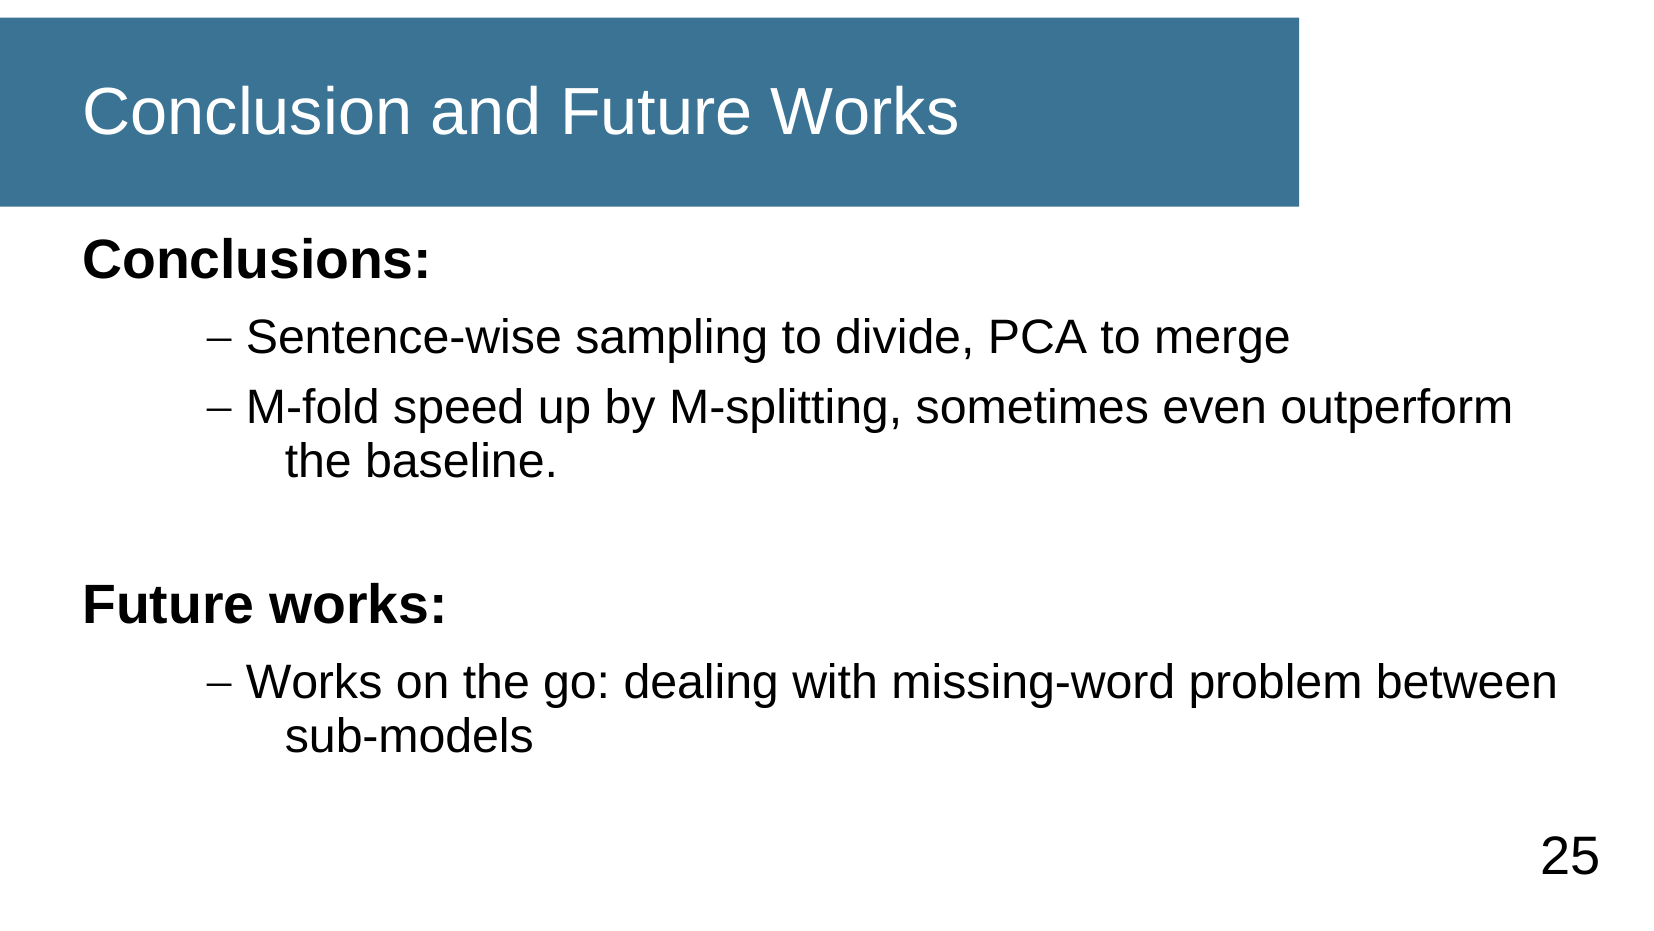

# Conclusion and Future Works
Conclusions:
Sentence-wise sampling to divide, PCA to merge
M-fold speed up by M-splitting, sometimes even outperform the baseline.
Future works:
Works on the go: dealing with missing-word problem between sub-models